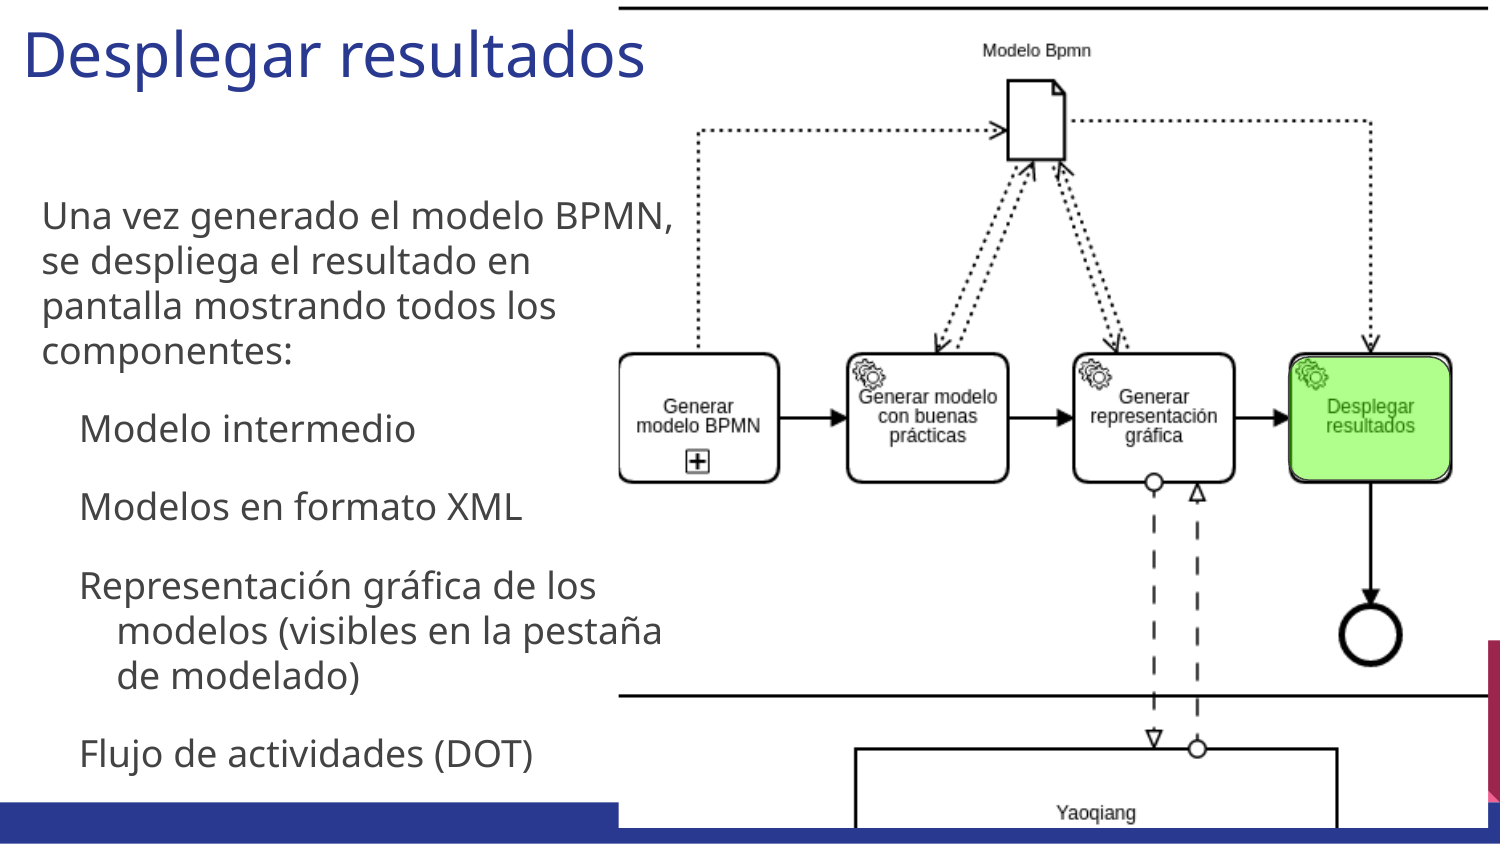

# Desplegar resultados
Una vez generado el modelo BPMN, se despliega el resultado en pantalla mostrando todos los componentes:
Modelo intermedio
Modelos en formato XML
Representación gráfica de los modelos (visibles en la pestaña de modelado)
Flujo de actividades (DOT)